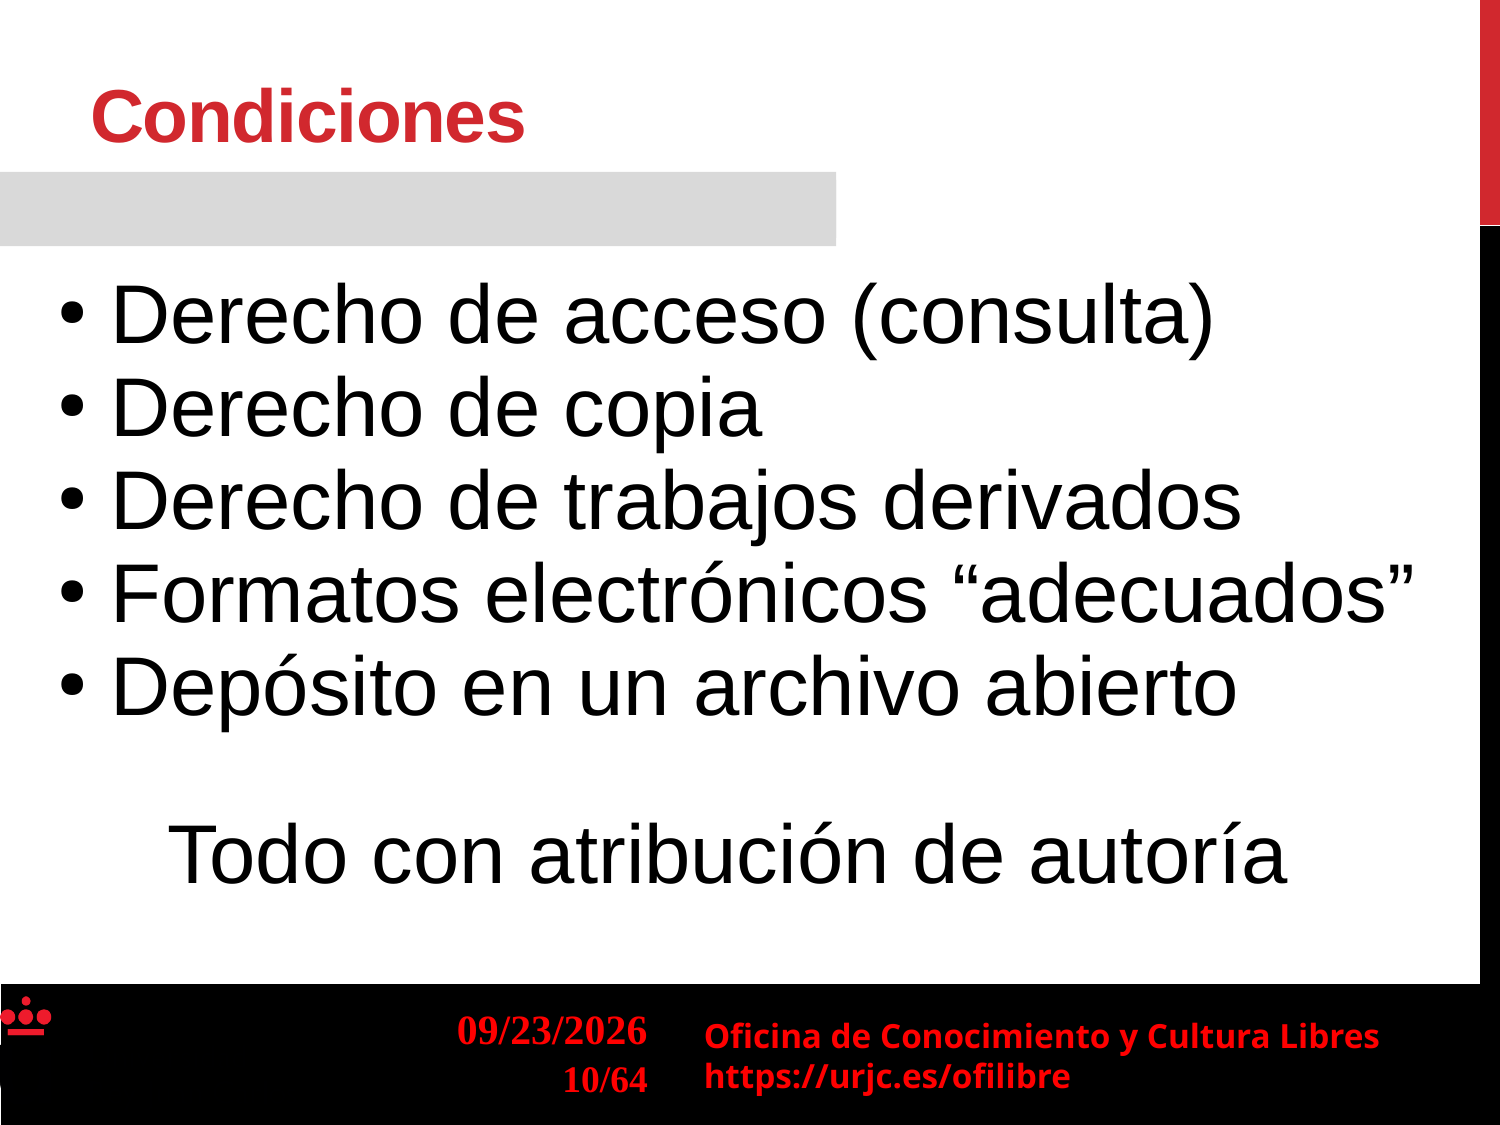

Condiciones
Derecho de acceso (consulta)
Derecho de copia
Derecho de trabajos derivados
Formatos electrónicos “adecuados”
Depósito en un archivo abierto
Todo con atribución de autoría
#